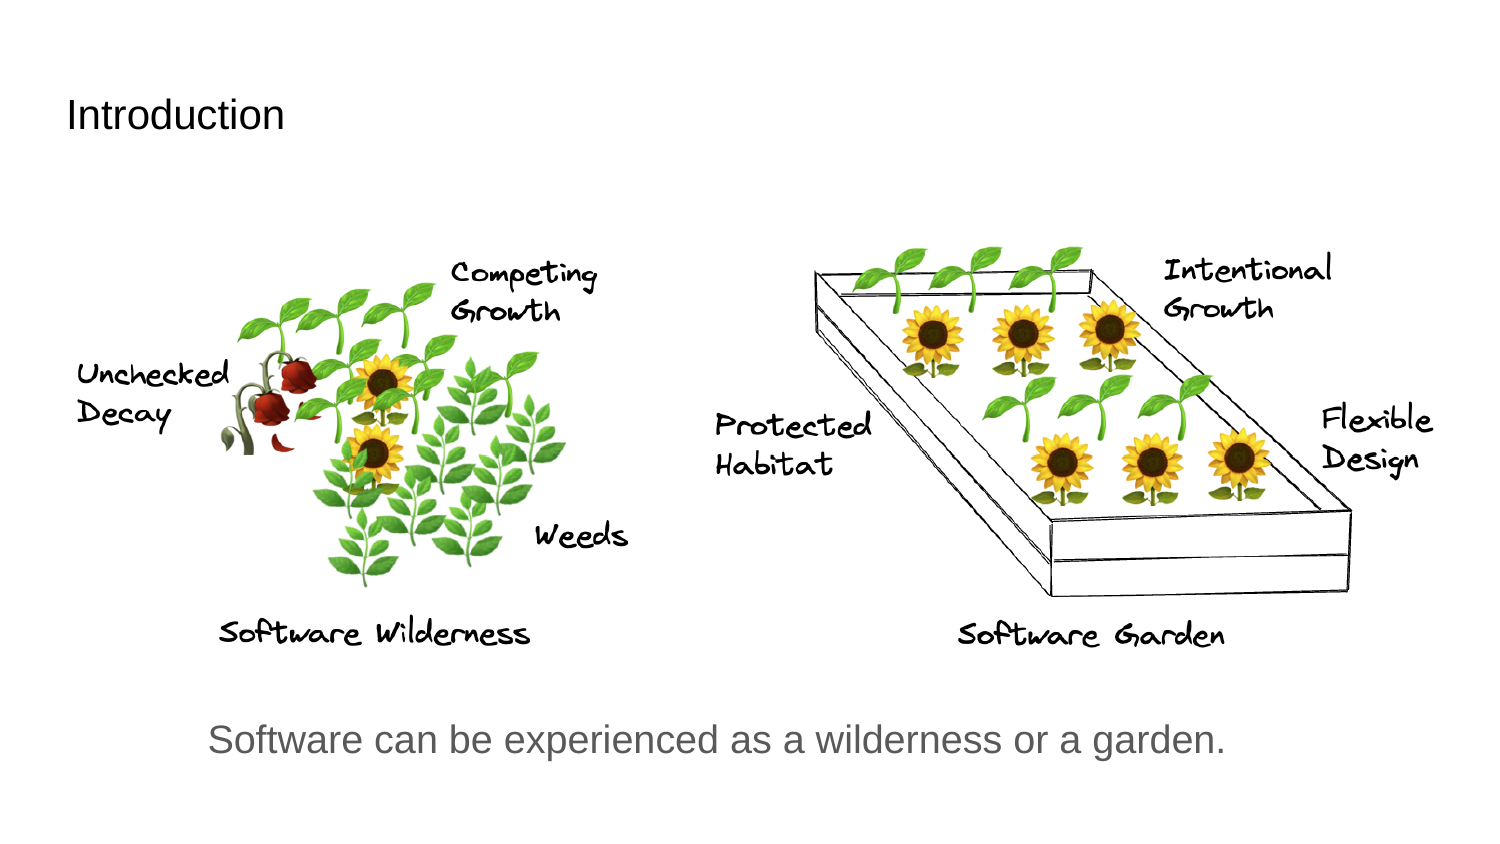

Introduction
# Software can be experienced as a wilderness or a garden.